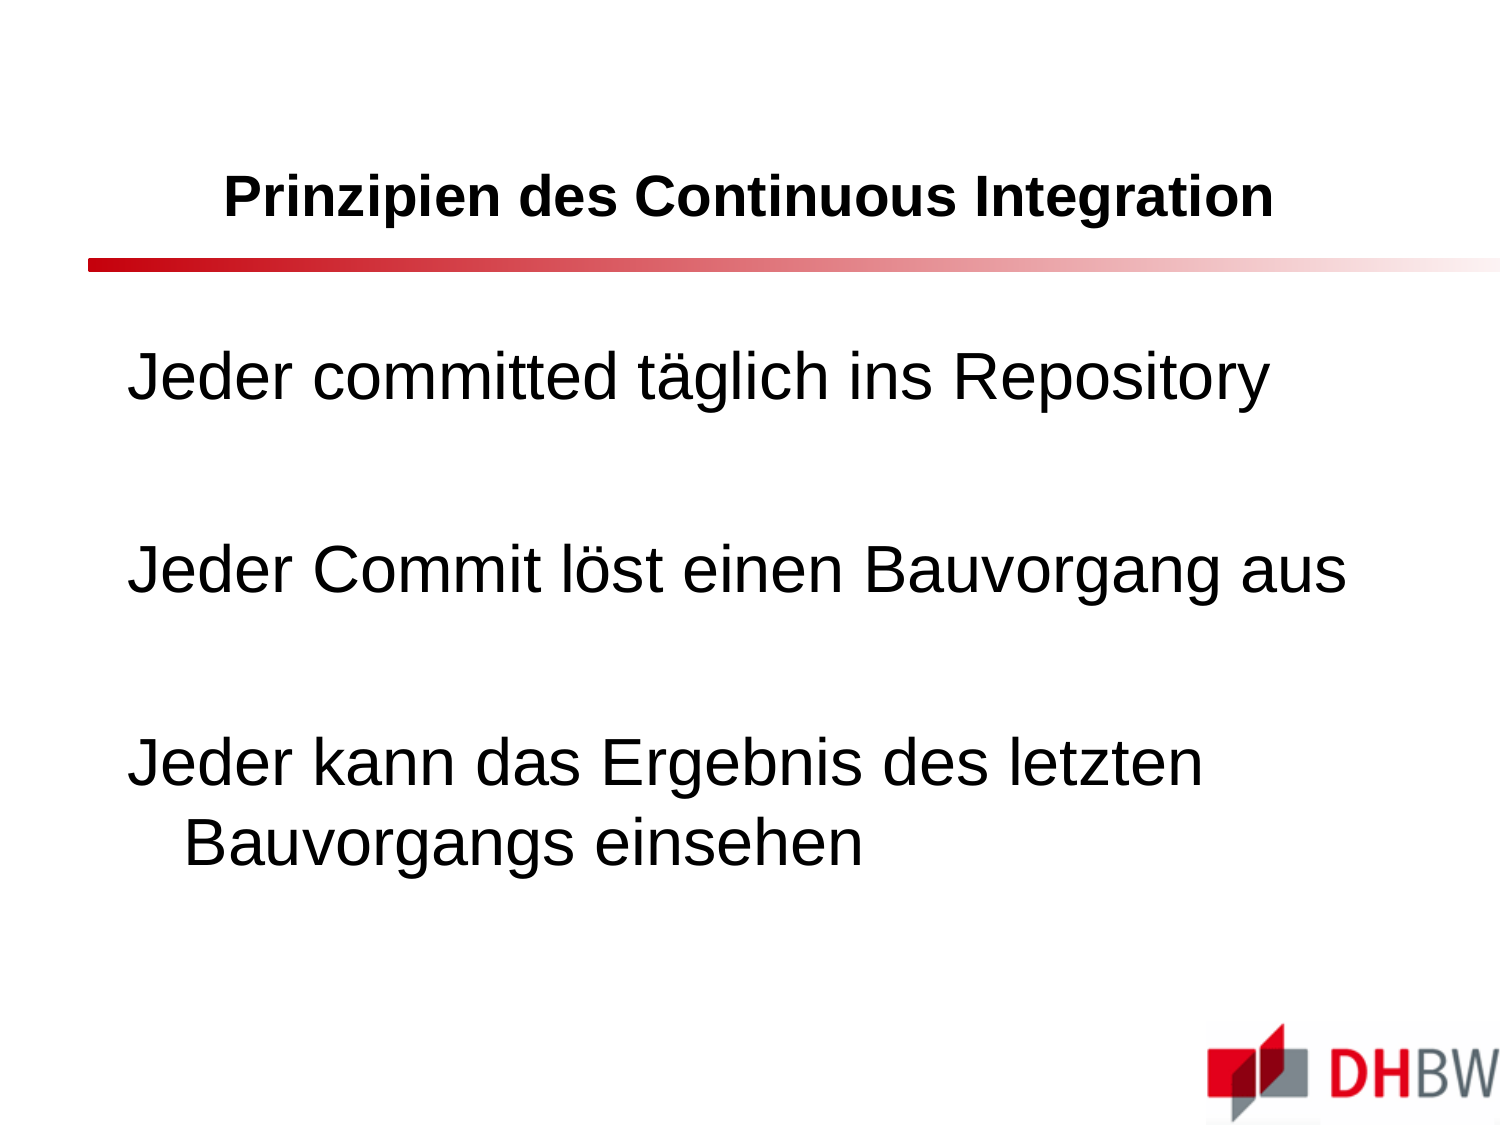

# Prinzipien des Continuous Integration
Jeder committed täglich ins Repository
Jeder Commit löst einen Bauvorgang aus
Jeder kann das Ergebnis des letzten Bauvorgangs einsehen